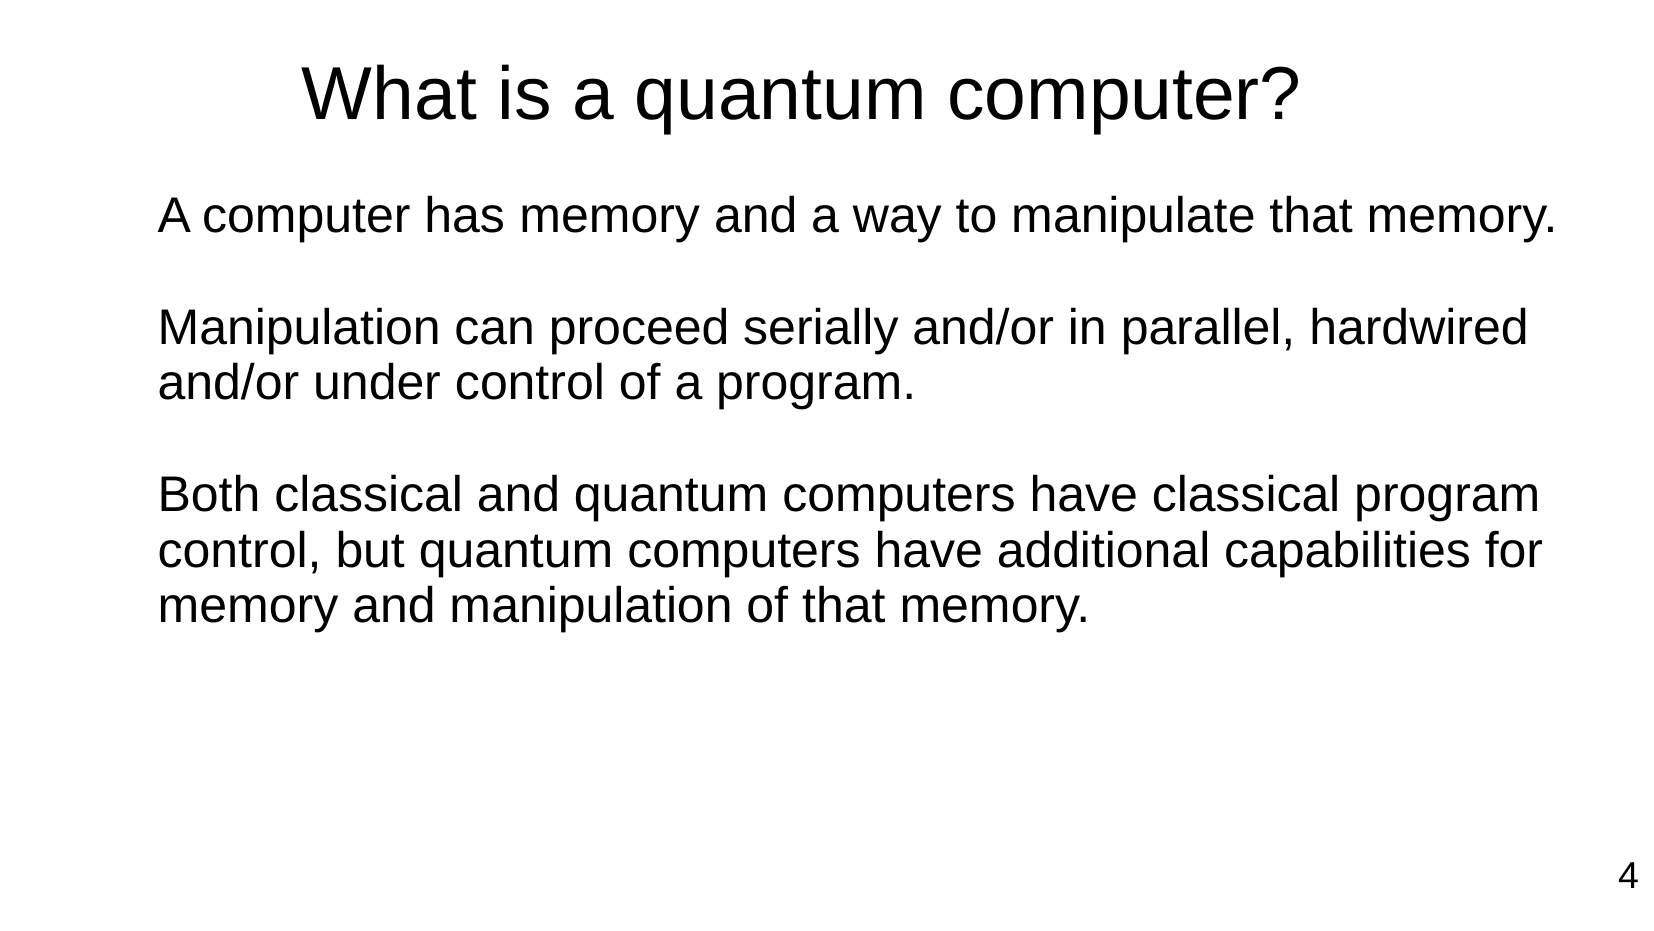

# What is a quantum computer?
A computer has memory and a way to manipulate that memory.
Manipulation can proceed serially and/or in parallel, hardwired and/or under control of a program.
Both classical and quantum computers have classical program control, but quantum computers have additional capabilities for memory and manipulation of that memory.